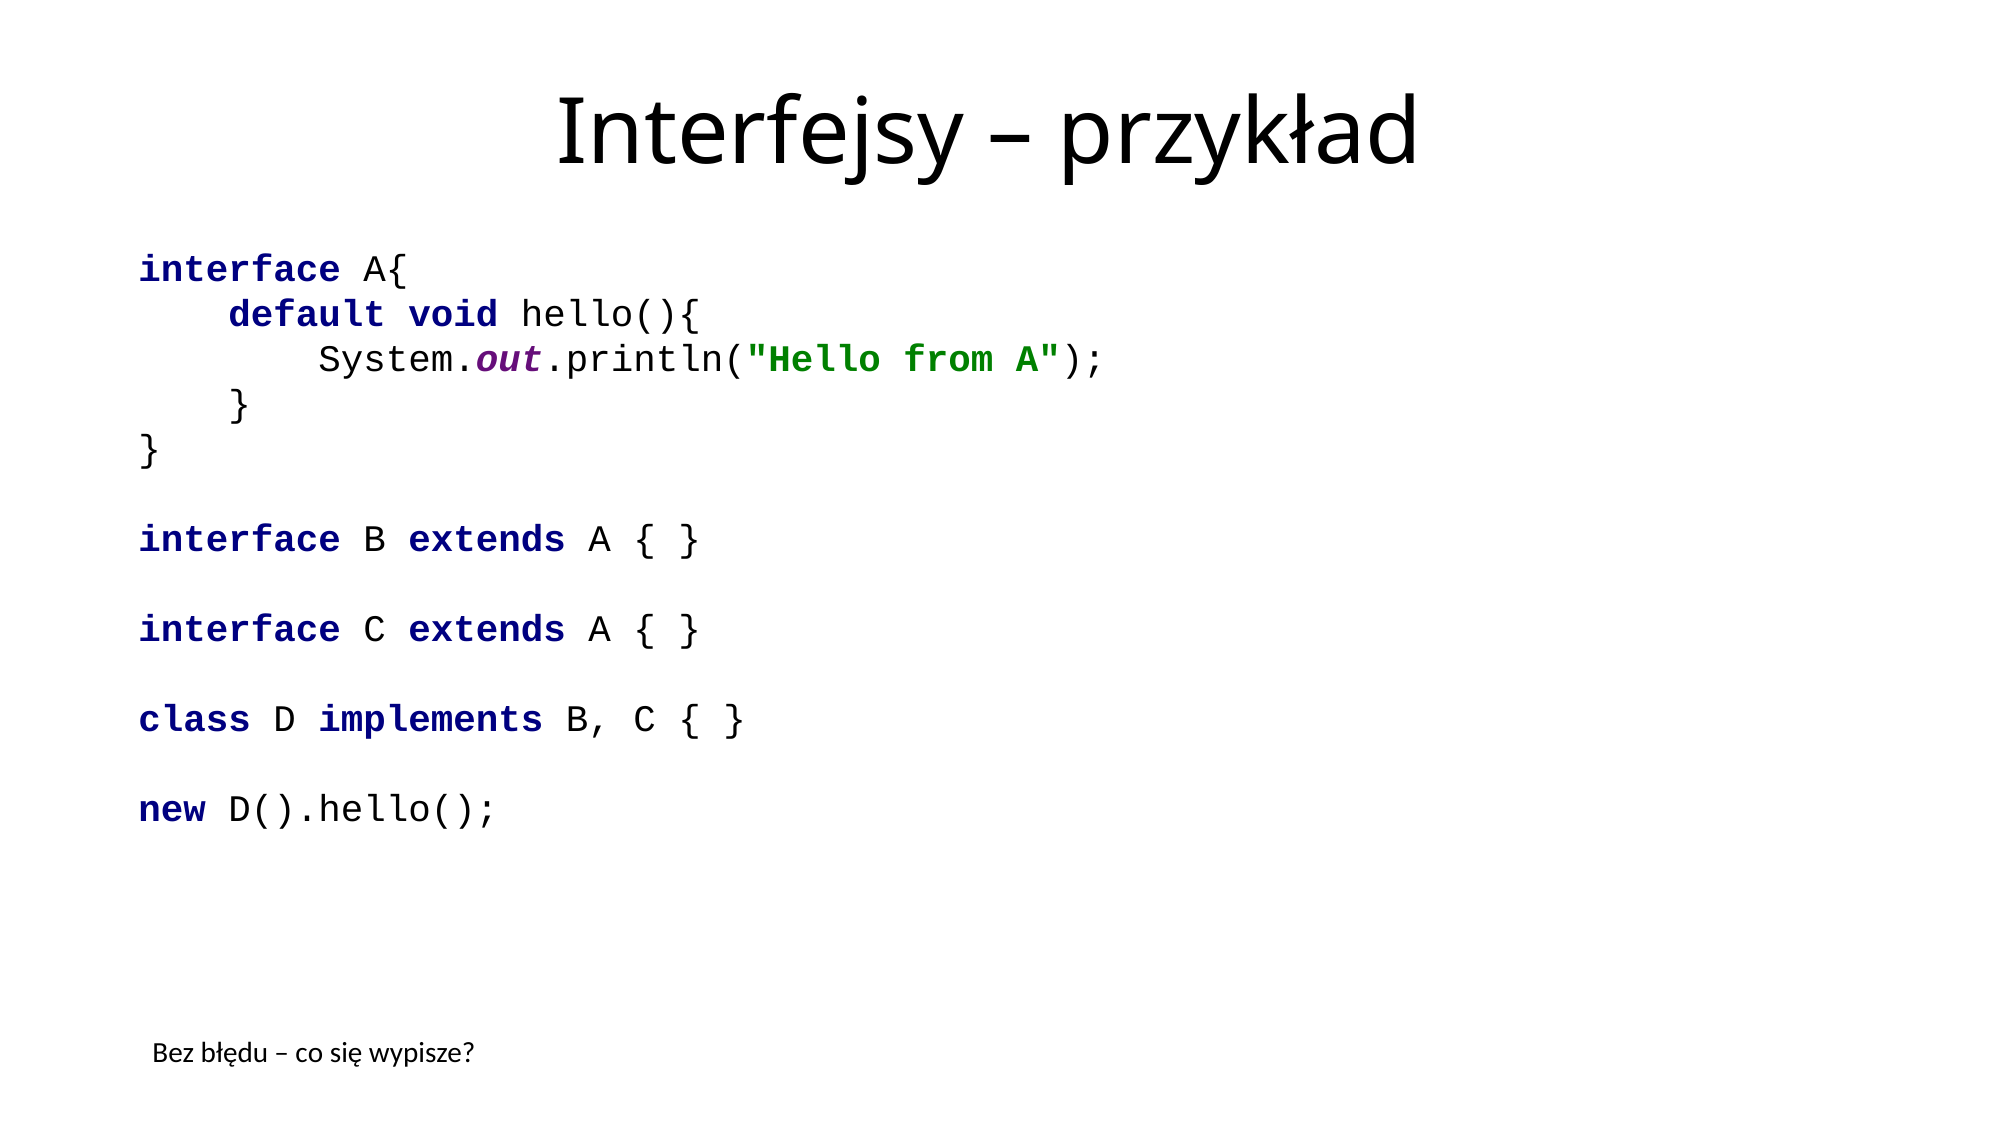

# Interfejsy – przykład
interface A{
 default void hello(){
 System.out.println("Hello from A");
 }
}
interface B extends A { }
interface C extends A { }
class D implements B, C { }
new D().hello();
Bez błędu – co się wypisze?